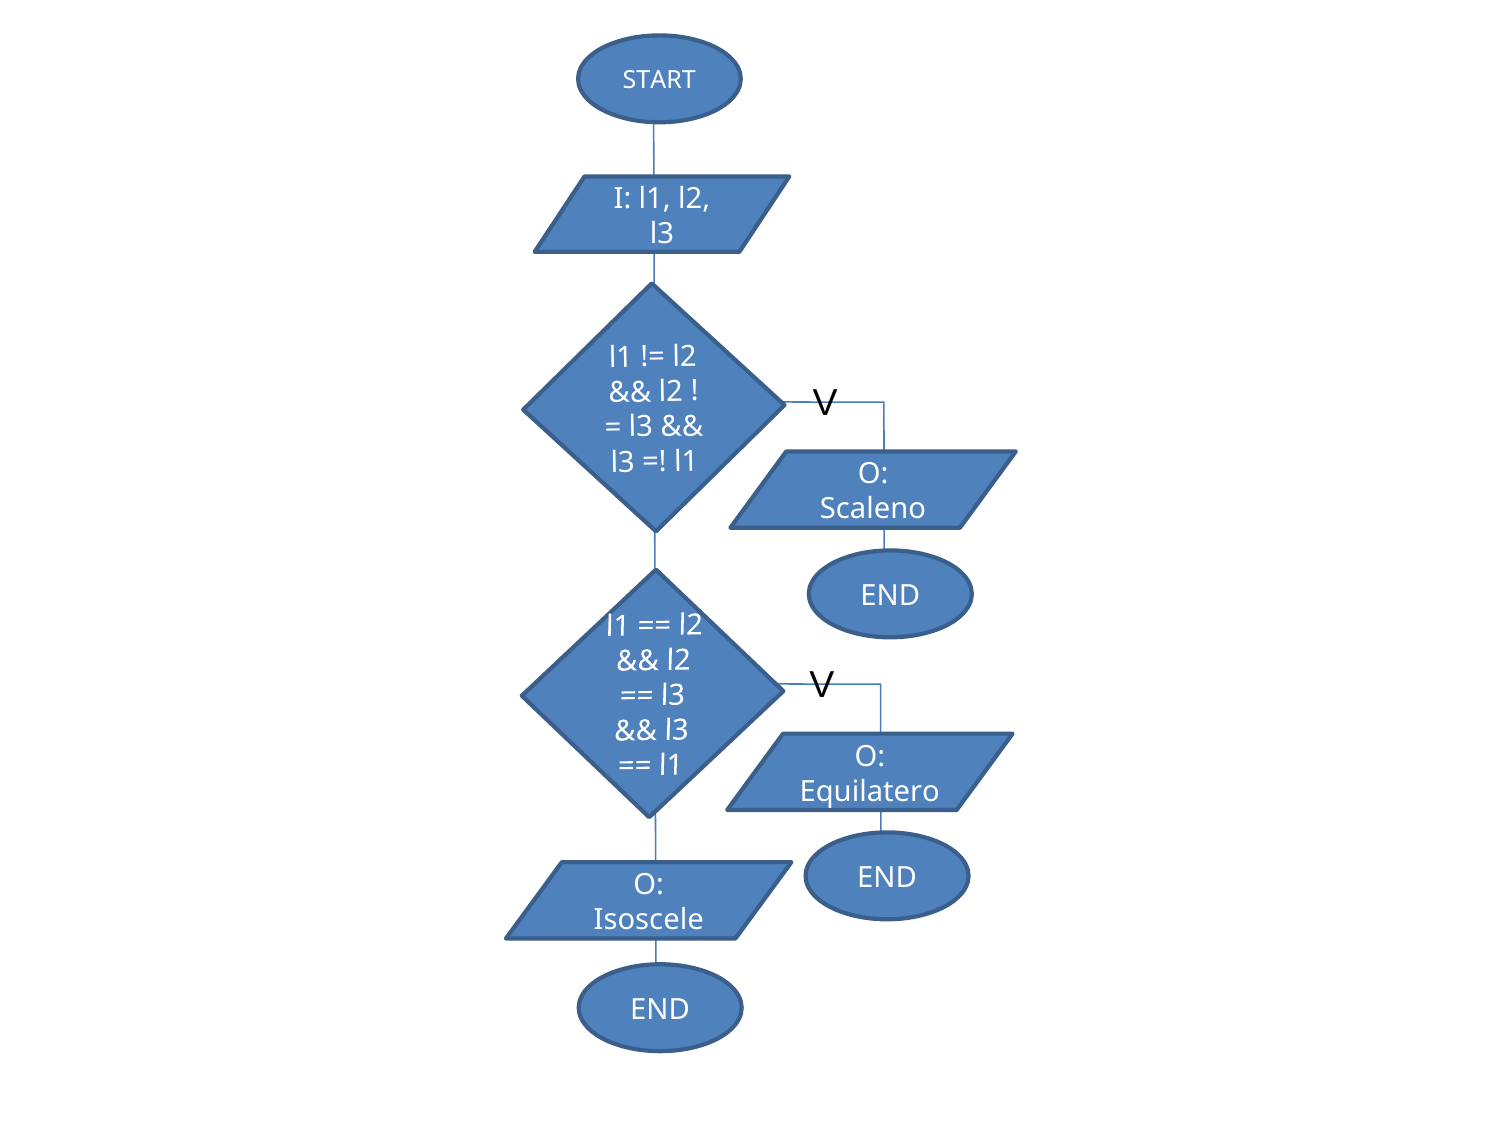

START
I: l1, l2, l3
l1 != l2 && l2 != l3 && l3 =! l1
V
O: Scaleno
END
l1 == l2 && l2 == l3 && l3 == l1
V
O: Equilatero
END
O: Isoscele
END